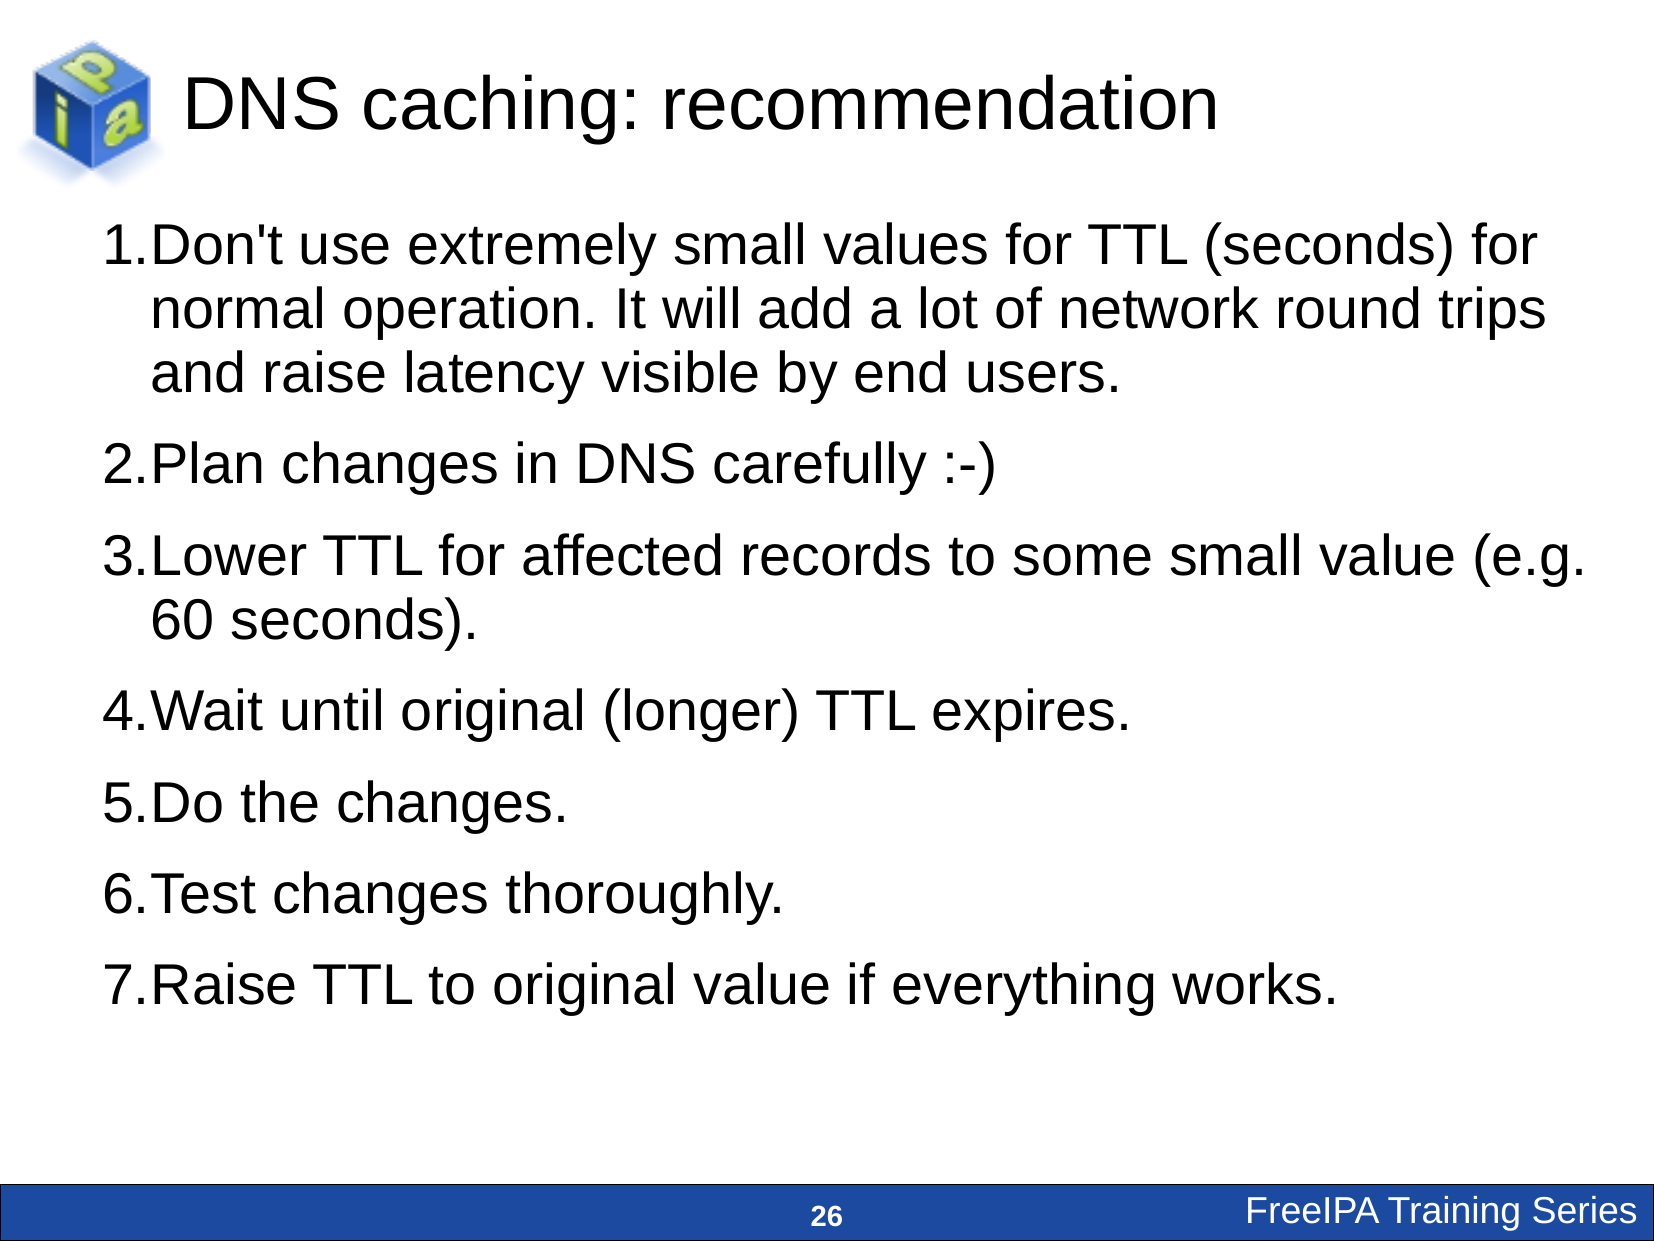

# DNS caching: recommendation
Don't use extremely small values for TTL (seconds) for normal operation. It will add a lot of network round trips and raise latency visible by end users.
Plan changes in DNS carefully :-)
Lower TTL for affected records to some small value (e.g. 60 seconds).
Wait until original (longer) TTL expires.
Do the changes.
Test changes thoroughly.
Raise TTL to original value if everything works.
26